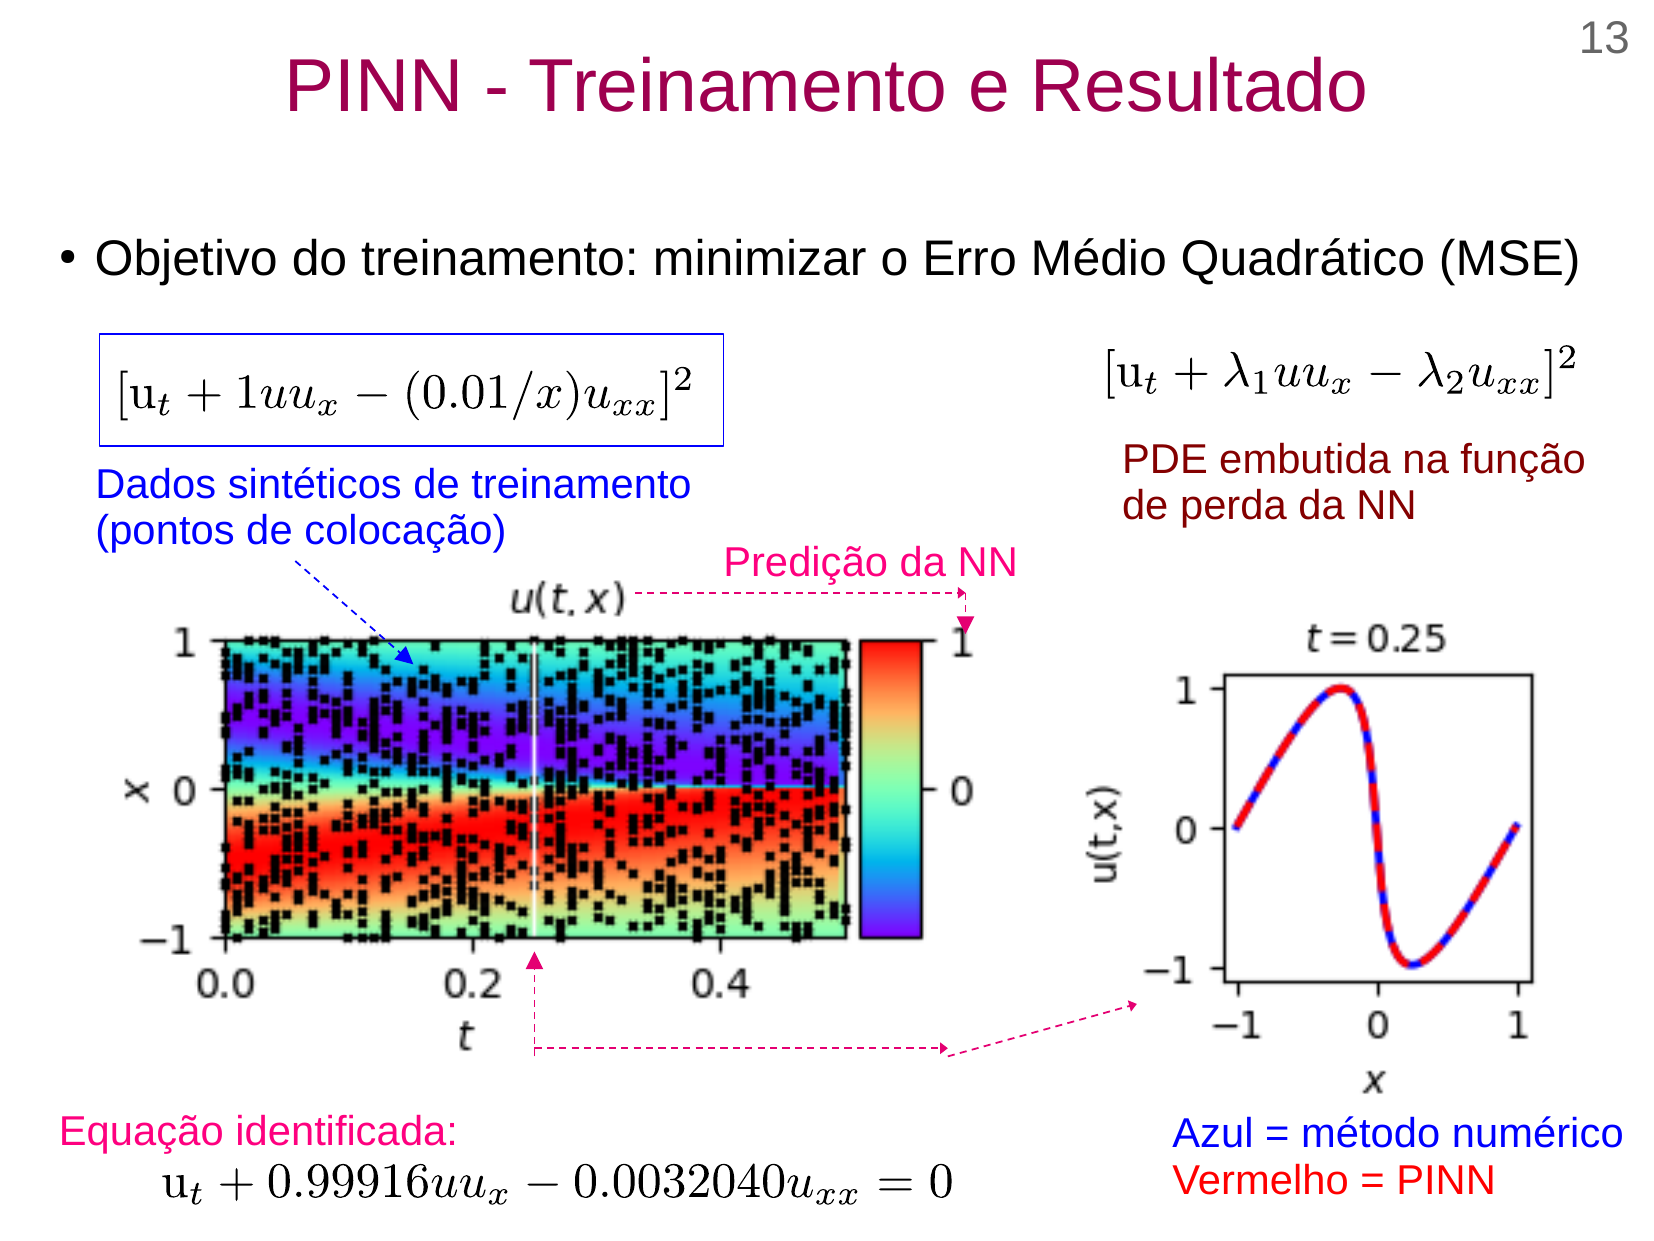

13
# PINN - Treinamento e Resultado
Objetivo do treinamento: minimizar o Erro Médio Quadrático (MSE)
PDE embutida na função
de perda da NN
Dados sintéticos de treinamento (pontos de colocação)
Predição da NN
Equação identificada:
Azul = método numérico
Vermelho = PINN